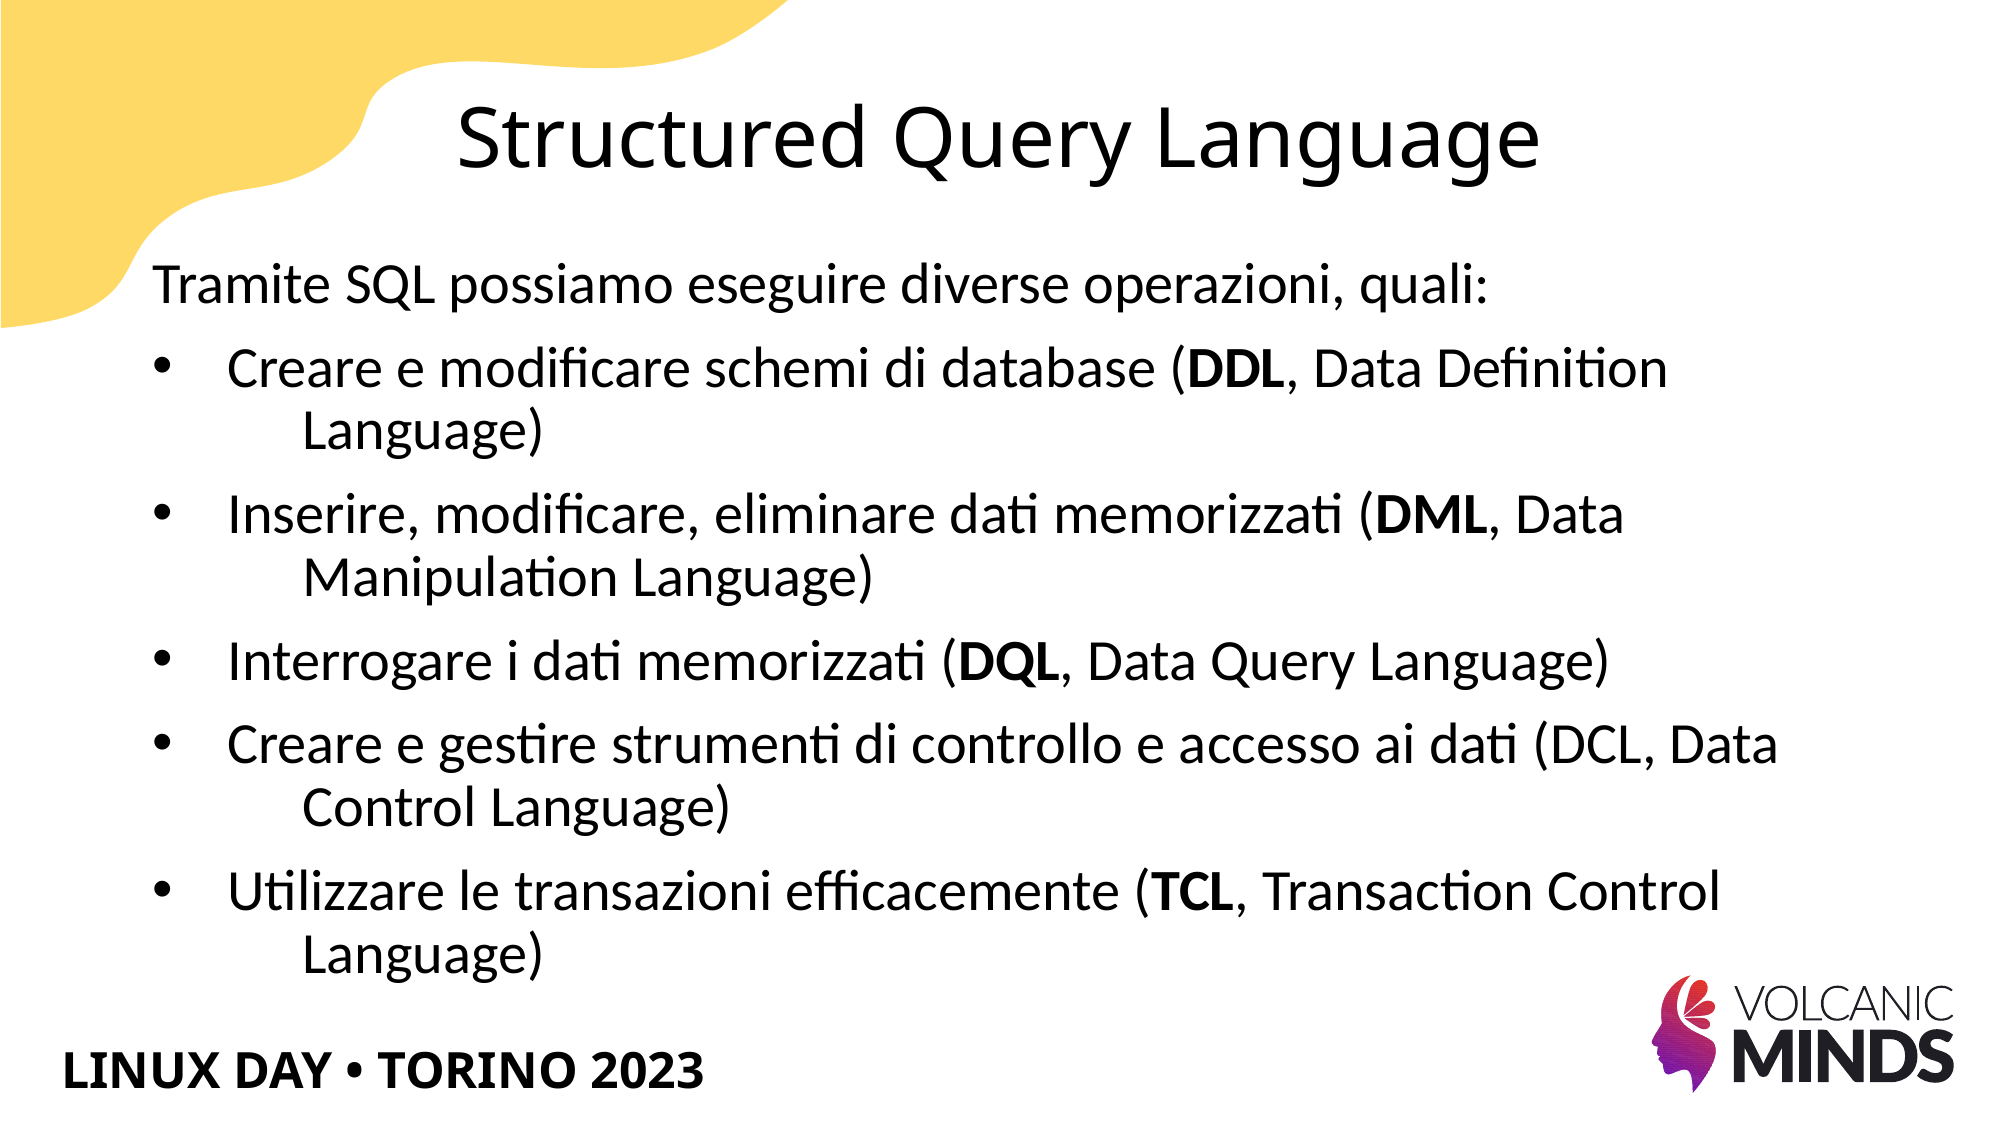

# Structured Query Language
Tramite SQL possiamo eseguire diverse operazioni, quali:
Creare e modificare schemi di database (DDL, Data Definition Language)
Inserire, modificare, eliminare dati memorizzati (DML, Data Manipulation Language)
Interrogare i dati memorizzati (DQL, Data Query Language)
Creare e gestire strumenti di controllo e accesso ai dati (DCL, Data Control Language)
Utilizzare le transazioni efficacemente (TCL, Transaction Control Language)
LINUX DAY • TORINO 2023